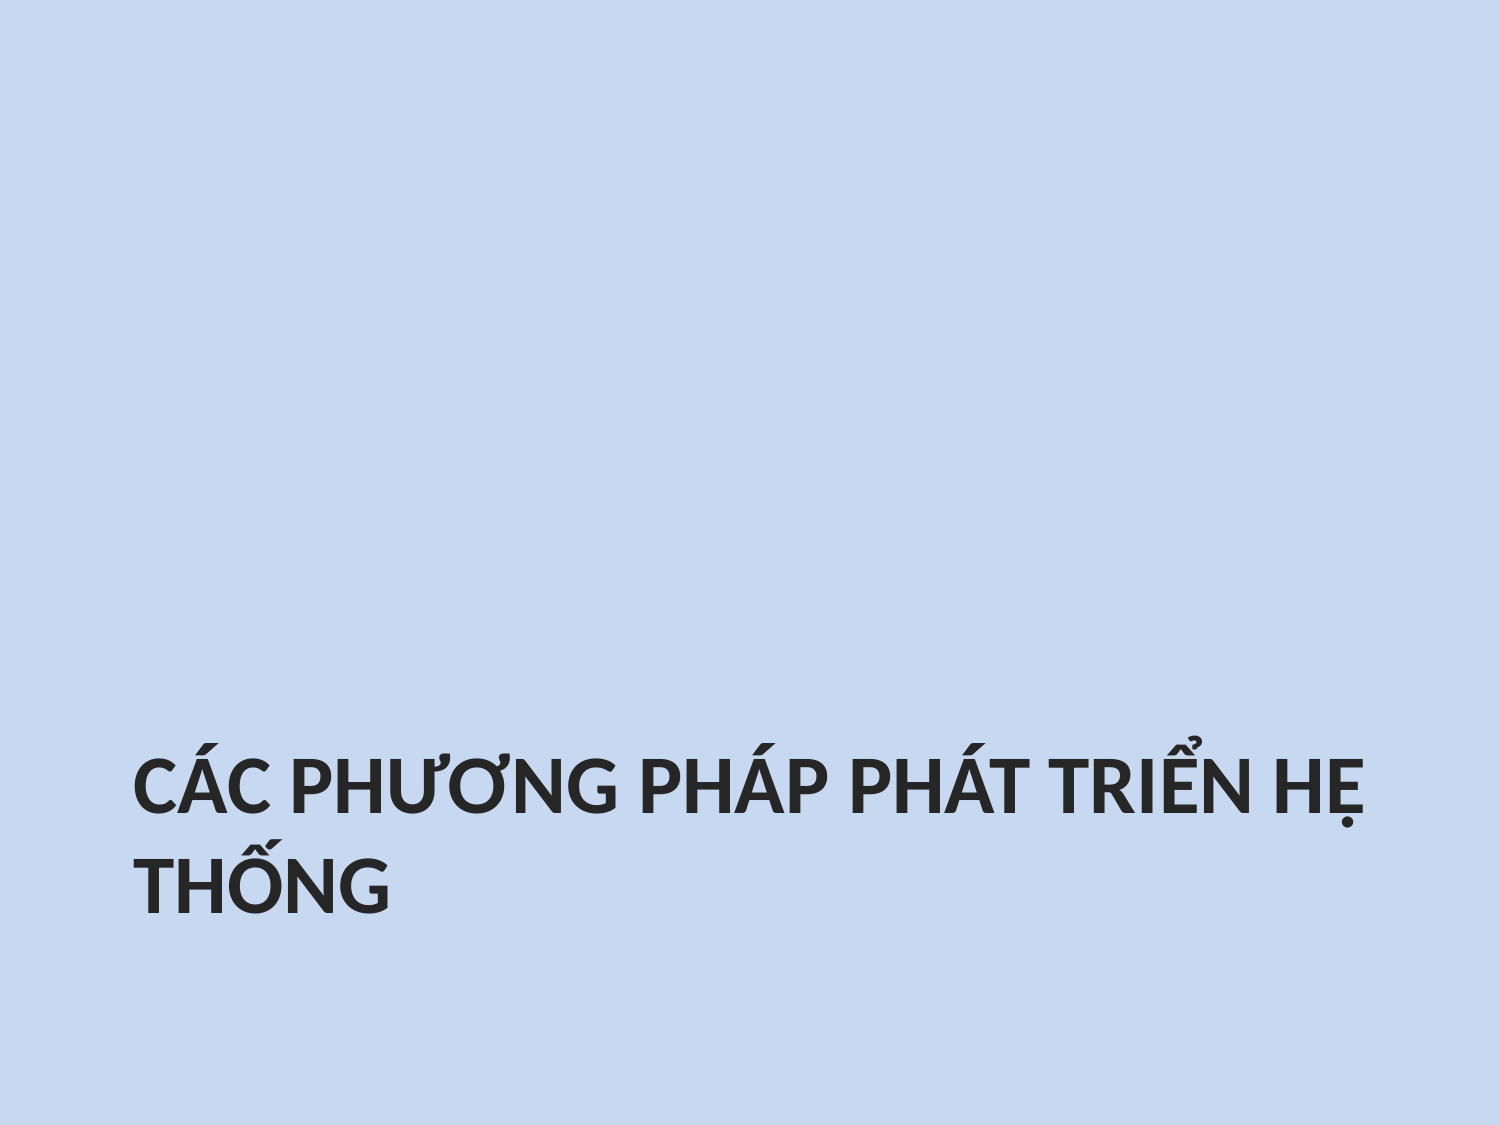

# CÁC PHƯƠNG PHÁP PHÁT TRIỂN HỆ THỐNG